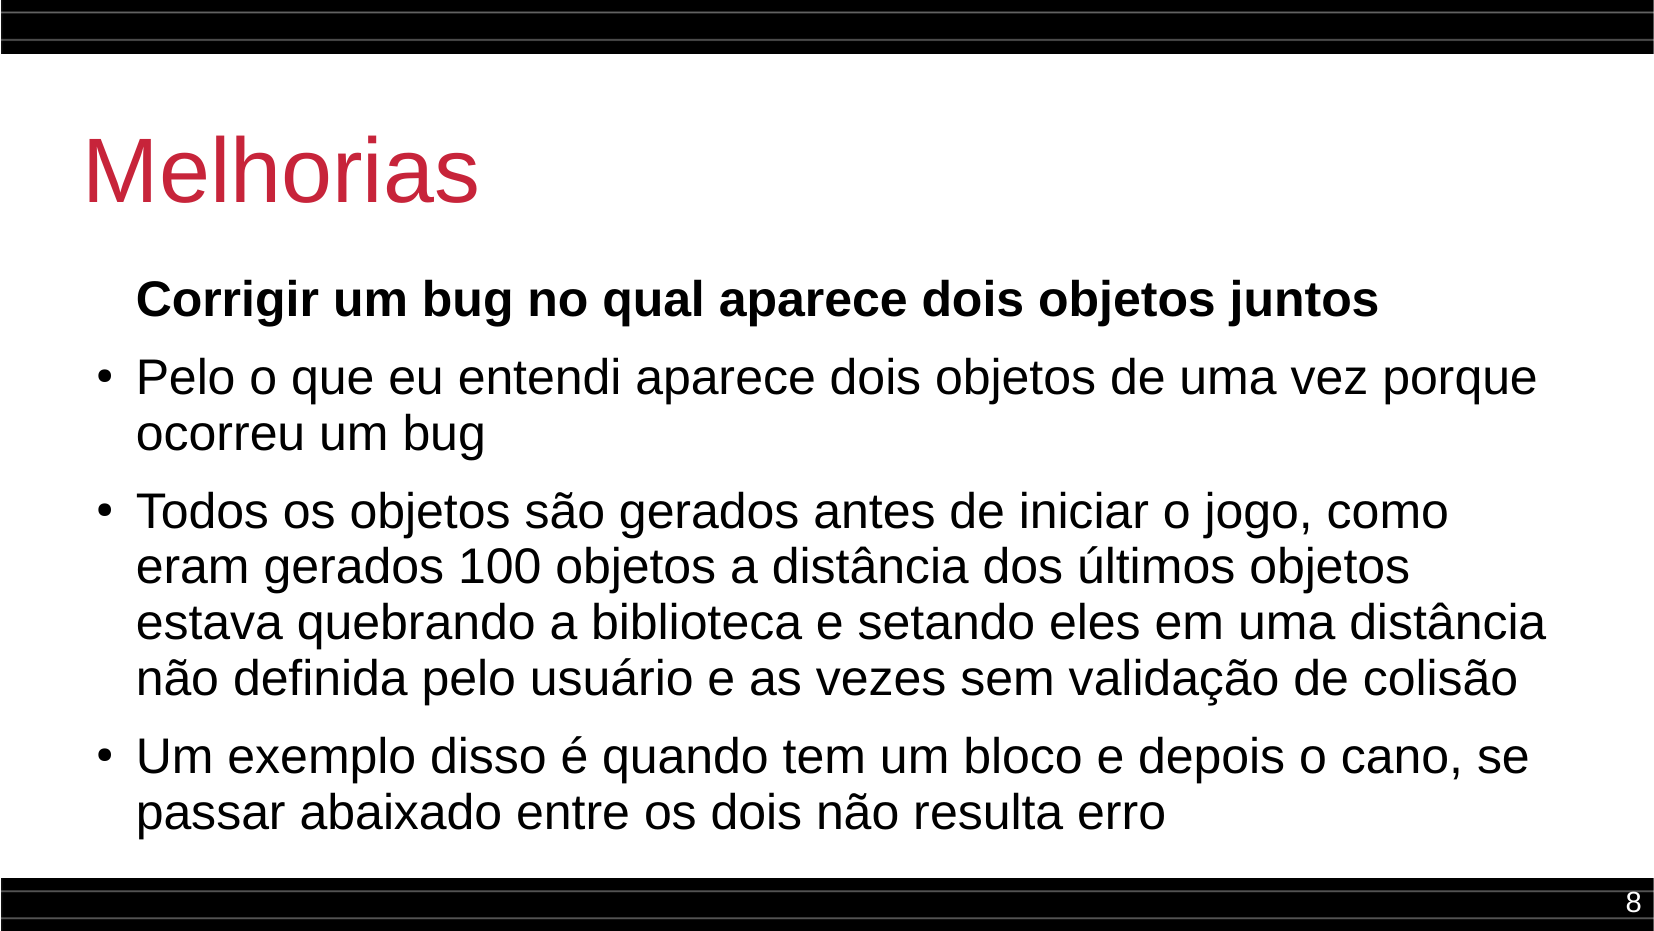

# Melhorias
Corrigir um bug no qual aparece dois objetos juntos
Pelo o que eu entendi aparece dois objetos de uma vez porque ocorreu um bug
Todos os objetos são gerados antes de iniciar o jogo, como eram gerados 100 objetos a distância dos últimos objetos estava quebrando a biblioteca e setando eles em uma distância não definida pelo usuário e as vezes sem validação de colisão
Um exemplo disso é quando tem um bloco e depois o cano, se passar abaixado entre os dois não resulta erro